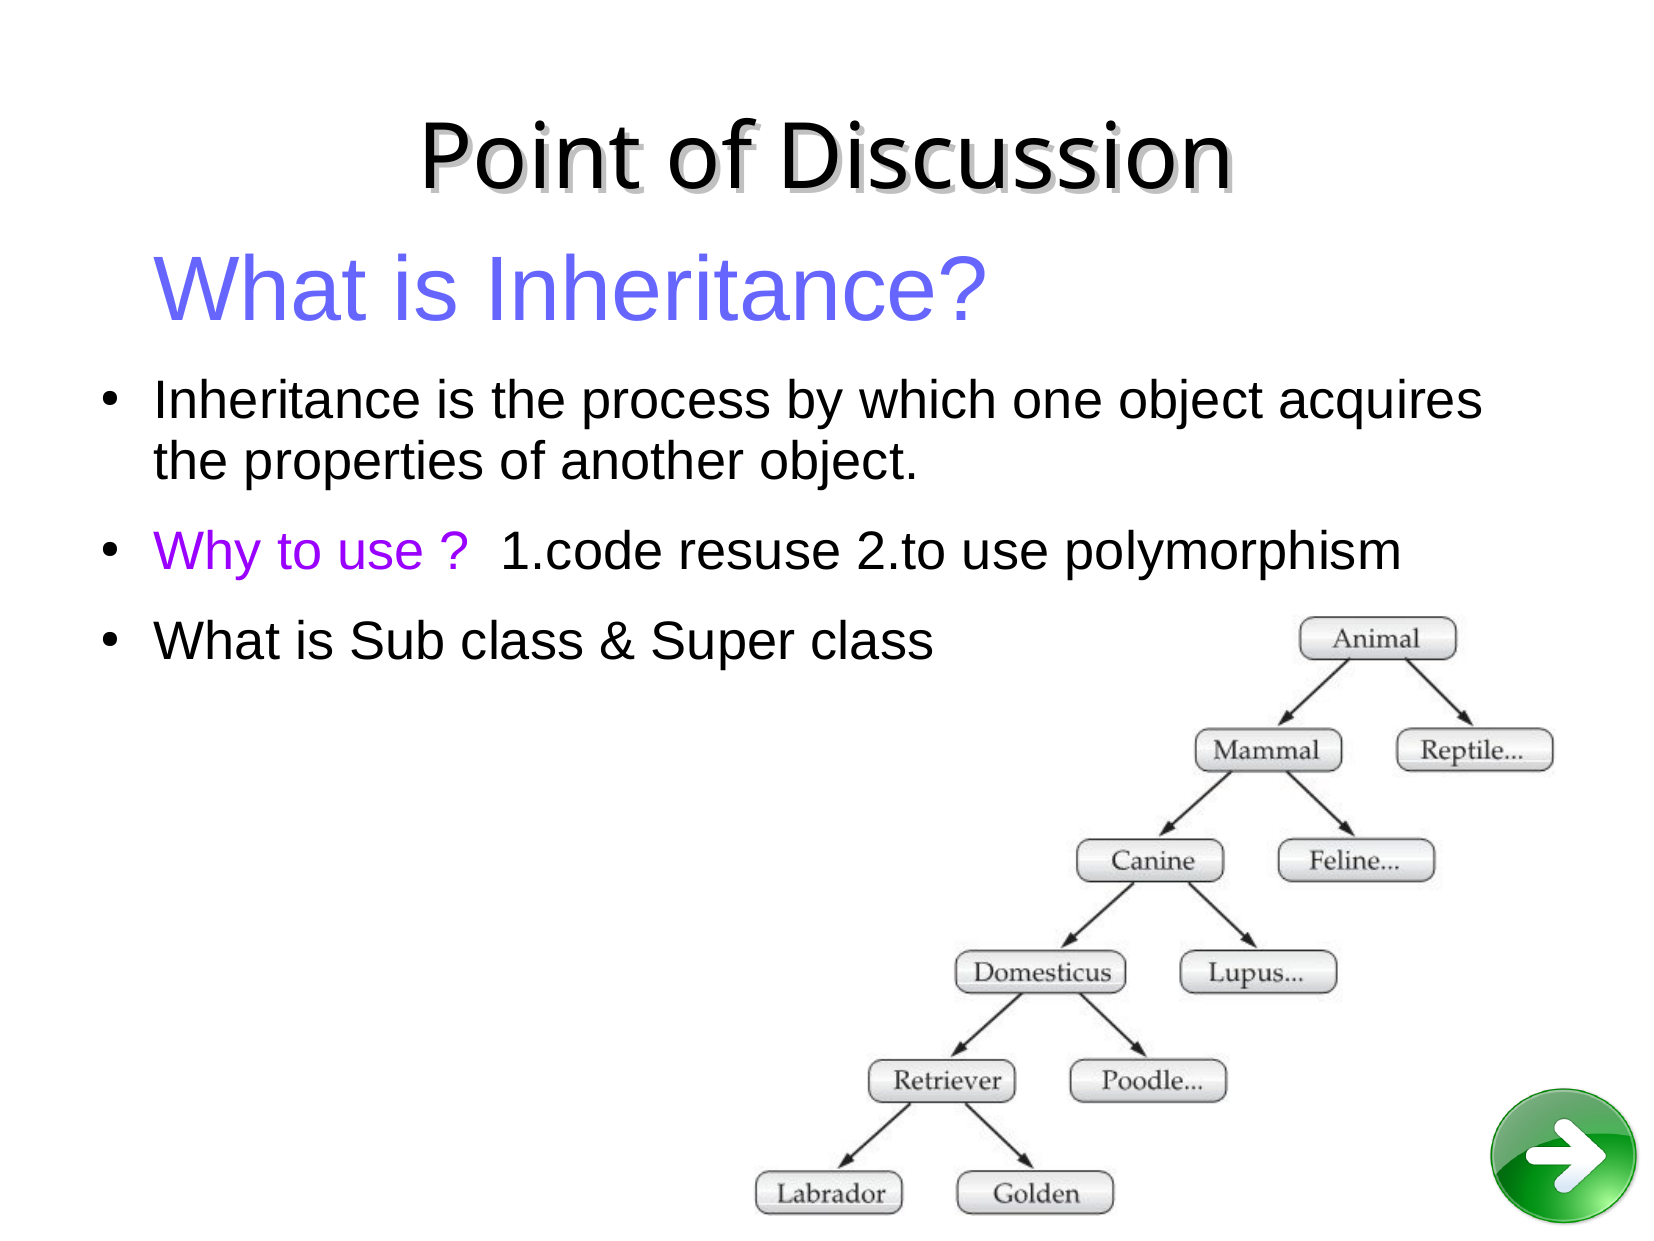

# Point of Discussion
What is Inheritance?
Inheritance is the process by which one object acquires the properties of another object.
Why to use ? 1.code resuse 2.to use polymorphism
What is Sub class & Super class